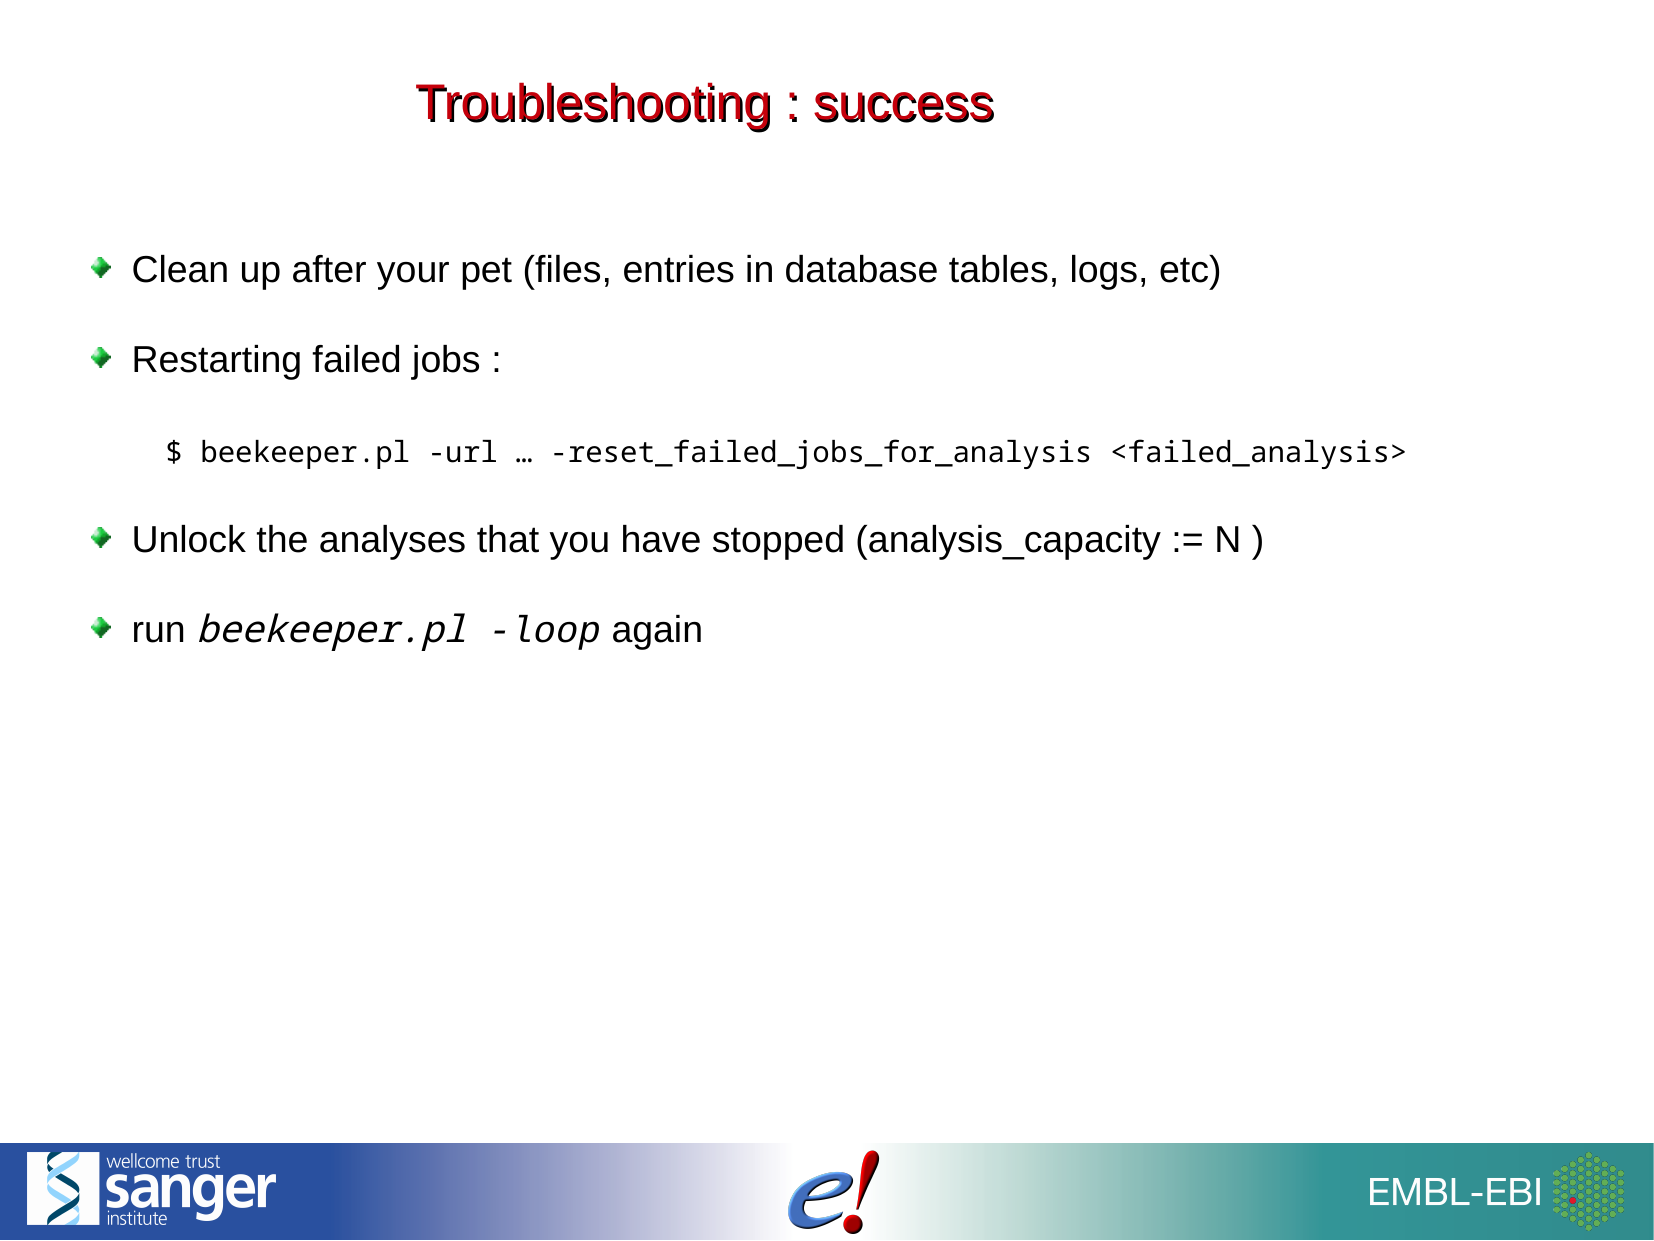

Troubleshooting : success
 Clean up after your pet (files, entries in database tables, logs, etc)
 Restarting failed jobs :
	$ beekeeper.pl -url … -reset_failed_jobs_for_analysis <failed_analysis>
 Unlock the analyses that you have stopped (analysis_capacity := N )
 run beekeeper.pl -loop again